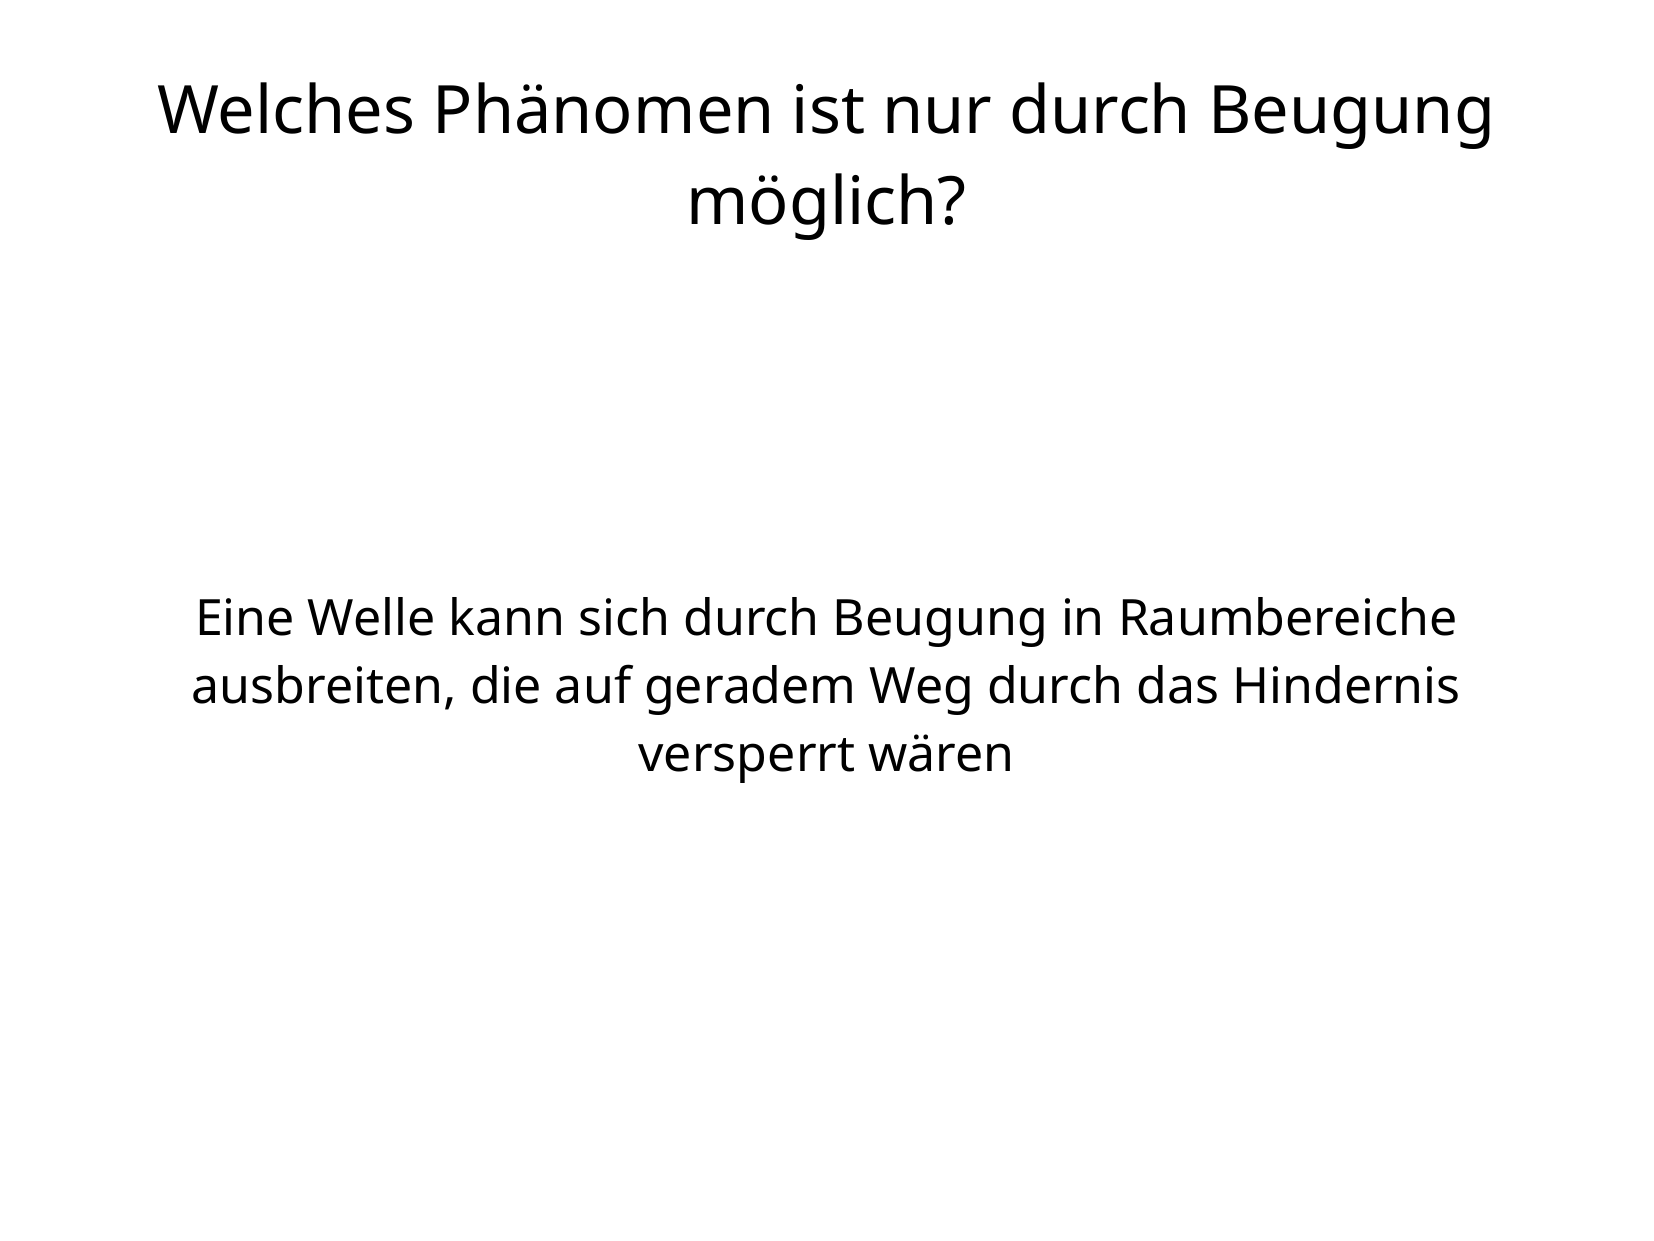

# Welches Phänomen ist nur durch Beugung möglich?
Eine Welle kann sich durch Beugung in Raumbereiche ausbreiten, die auf geradem Weg durch das Hindernis versperrt wären